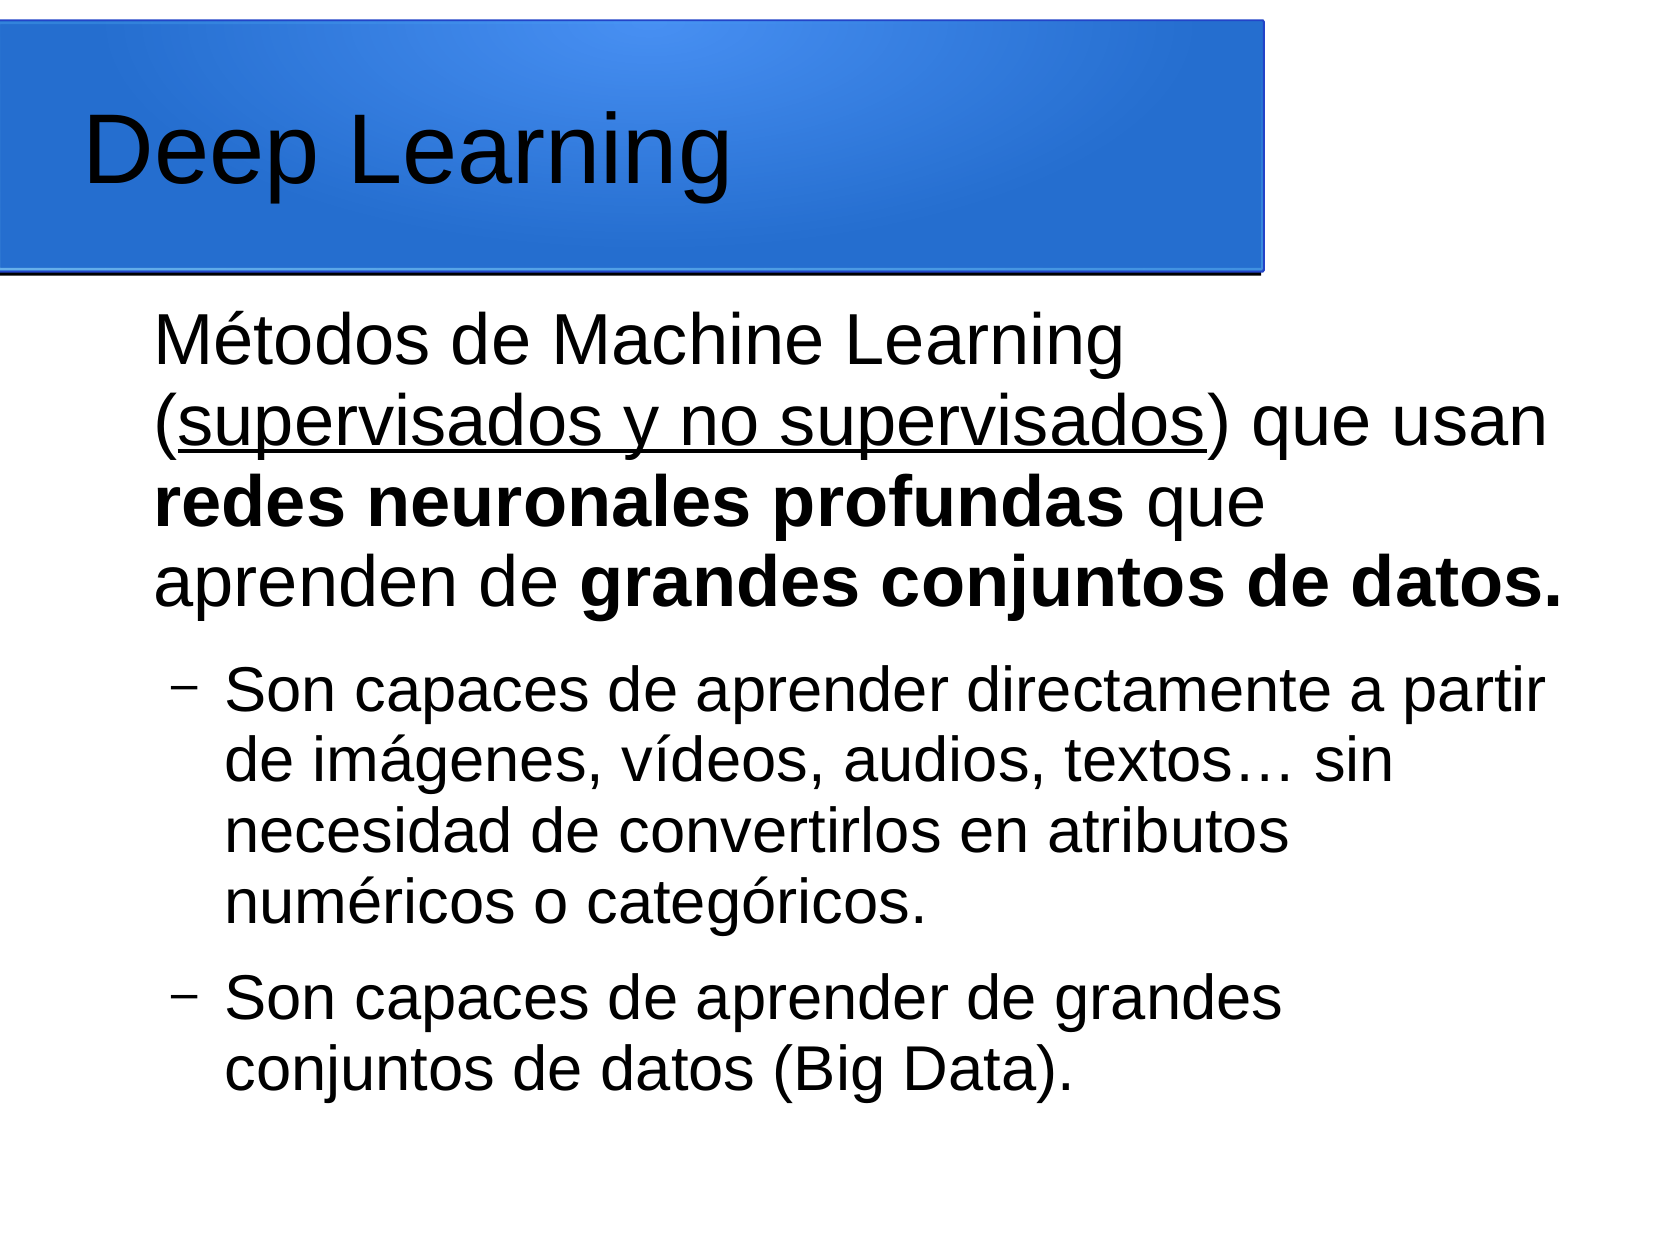

# Deep Learning
Métodos de Machine Learning (supervisados y no supervisados) que usan redes neuronales profundas que aprenden de grandes conjuntos de datos.
Son capaces de aprender directamente a partir de imágenes, vídeos, audios, textos… sin necesidad de convertirlos en atributos numéricos o categóricos.
Son capaces de aprender de grandes conjuntos de datos (Big Data).